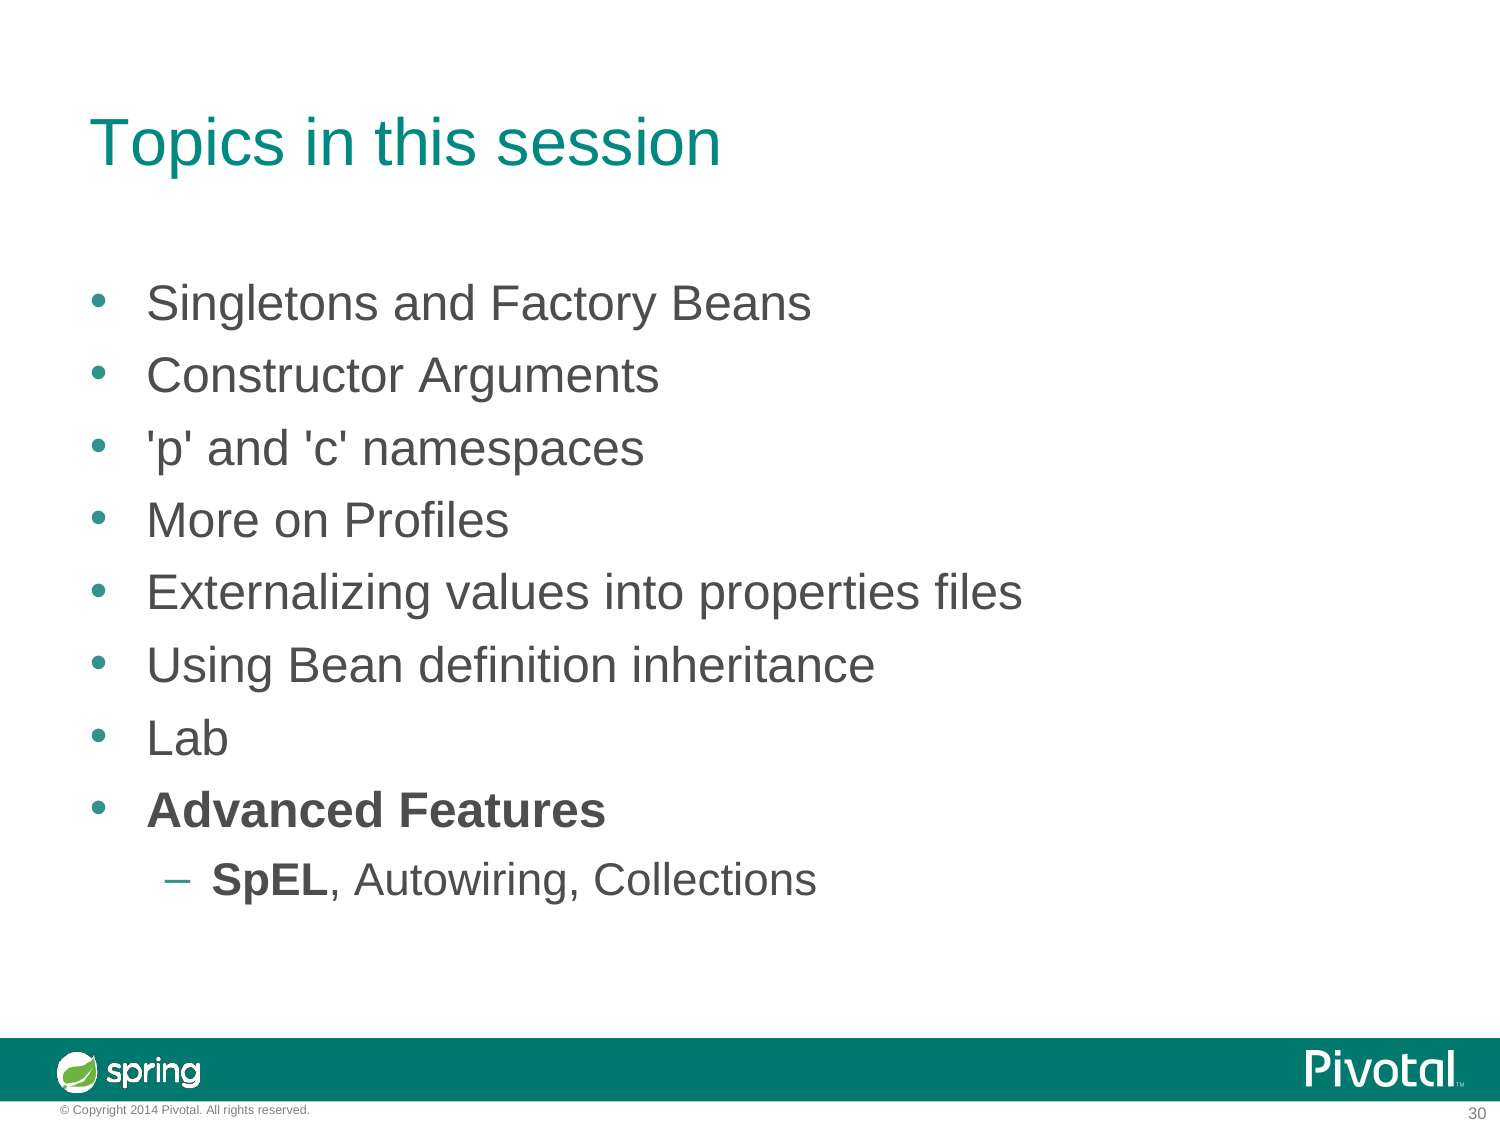

# Topics in this session
Singletons and Factory Beans
Constructor Arguments
'p' and 'c' namespaces
More on Profiles
Externalizing values into properties files
Using Bean definition inheritance
Lab
Advanced Features
SpEL, Autowiring, Collections